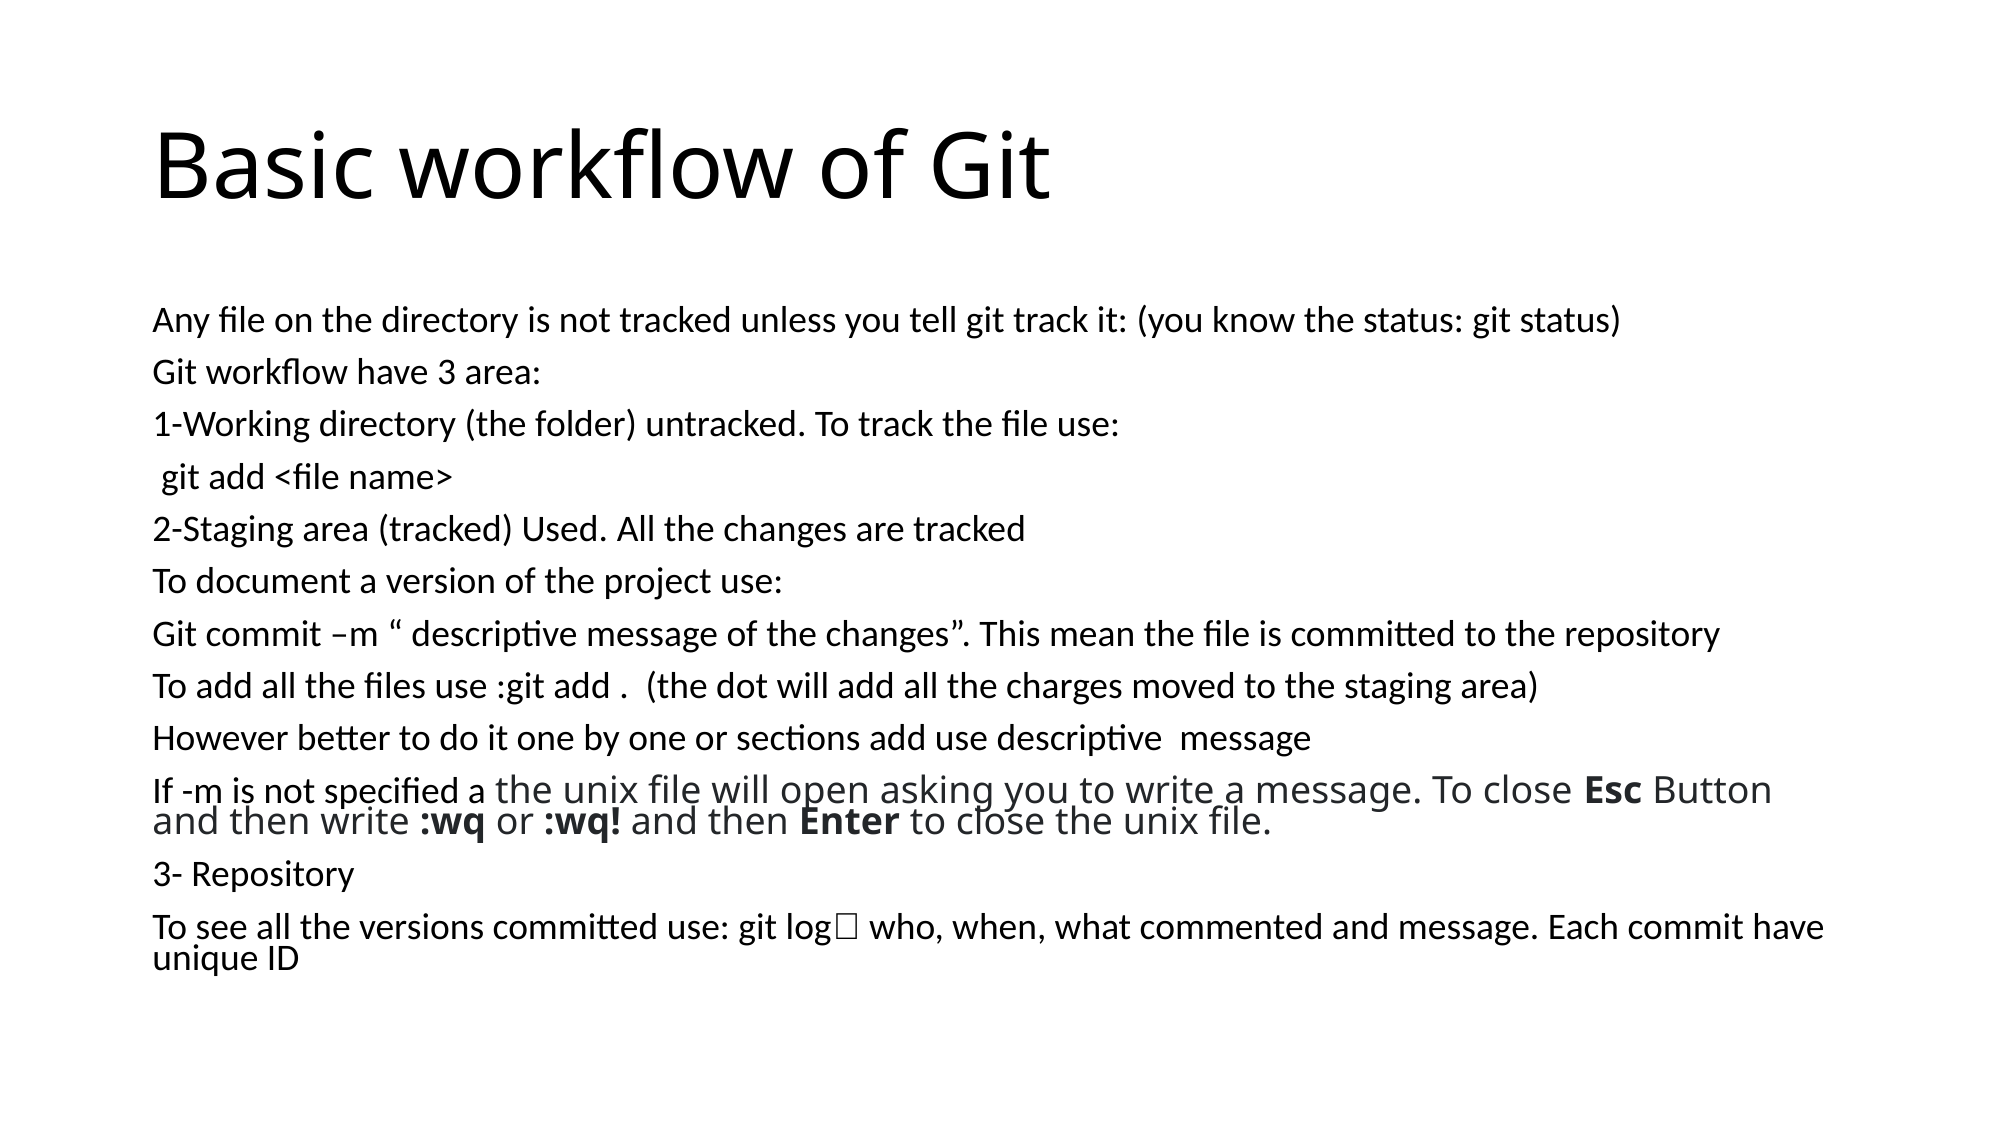

# Basic workflow of Git
Any file on the directory is not tracked unless you tell git track it: (you know the status: git status)
Git workflow have 3 area:
1-Working directory (the folder) untracked. To track the file use:
 git add <file name>
2-Staging area (tracked) Used. All the changes are tracked
To document a version of the project use:
Git commit –m “ descriptive message of the changes”. This mean the file is committed to the repository
To add all the files use :git add . (the dot will add all the charges moved to the staging area)
However better to do it one by one or sections add use descriptive message
If -m is not specified a the unix file will open asking you to write a message. To close Esc Button and then write :wq or :wq! and then Enter to close the unix file.
3- Repository
To see all the versions committed use: git log who, when, what commented and message. Each commit have unique ID